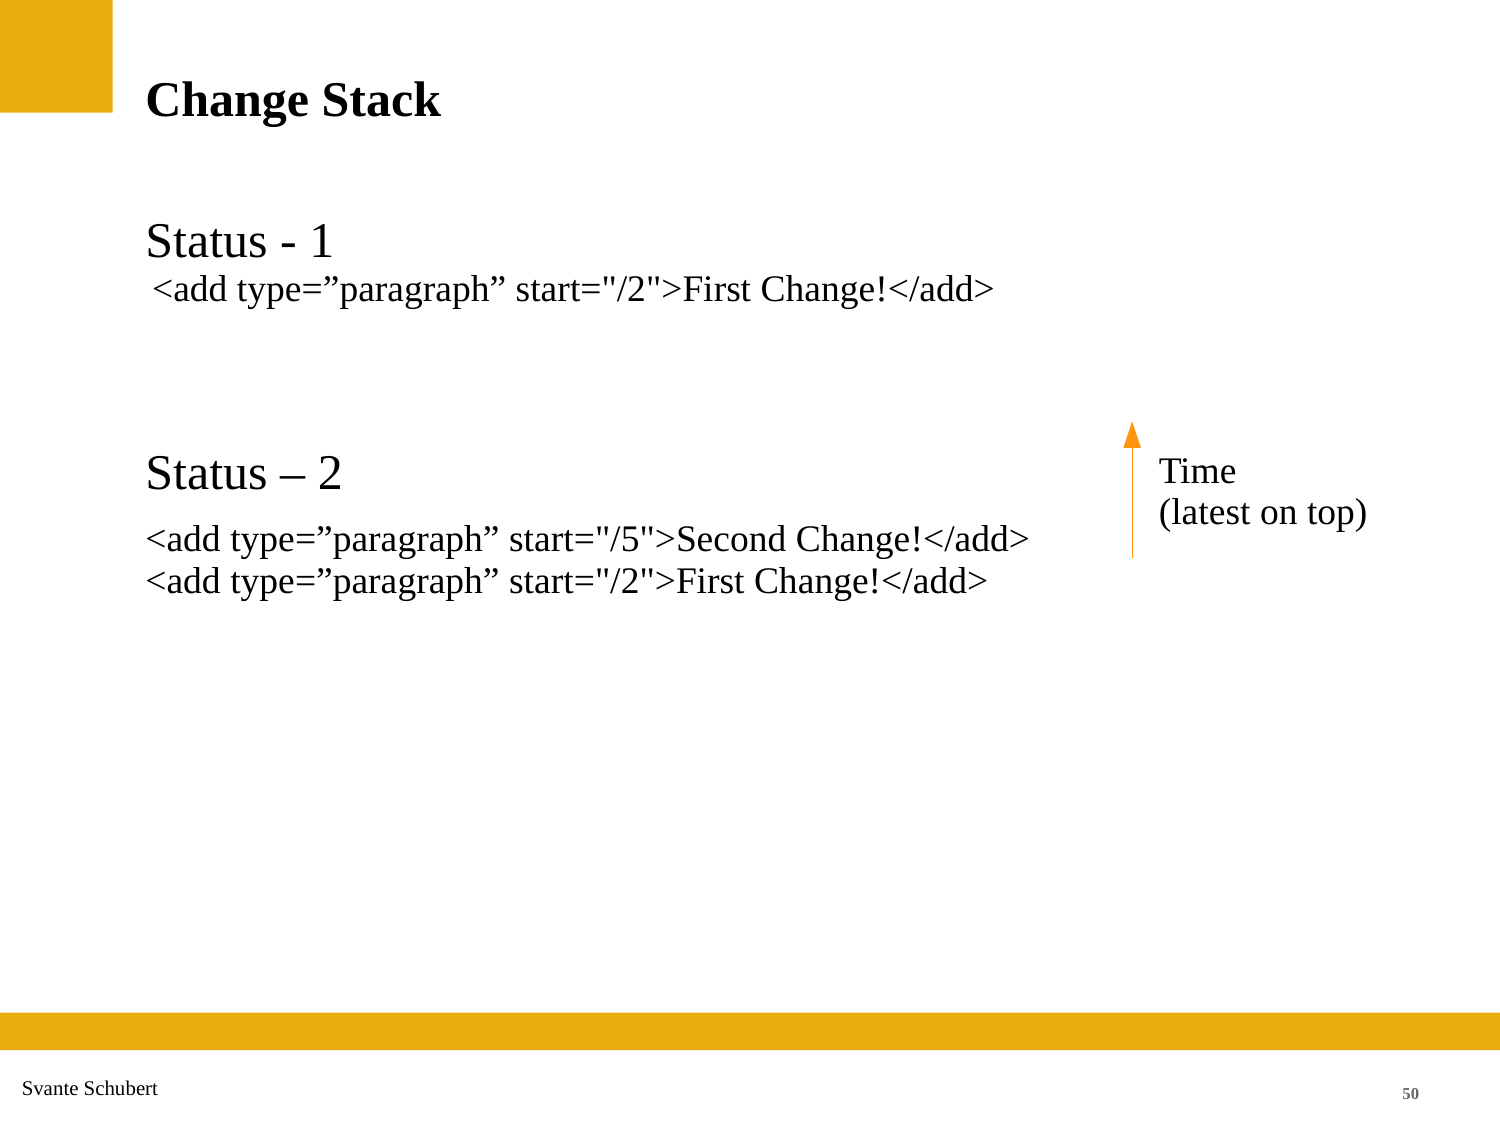

# Change Stack
Status - 1
 <add type=”paragraph” start="/2">First Change!</add>
Status – 2
<add type=”paragraph” start="/5">Second Change!</add>
<add type=”paragraph” start="/2">First Change!</add>
Time
(latest on top)
Svante Schubert